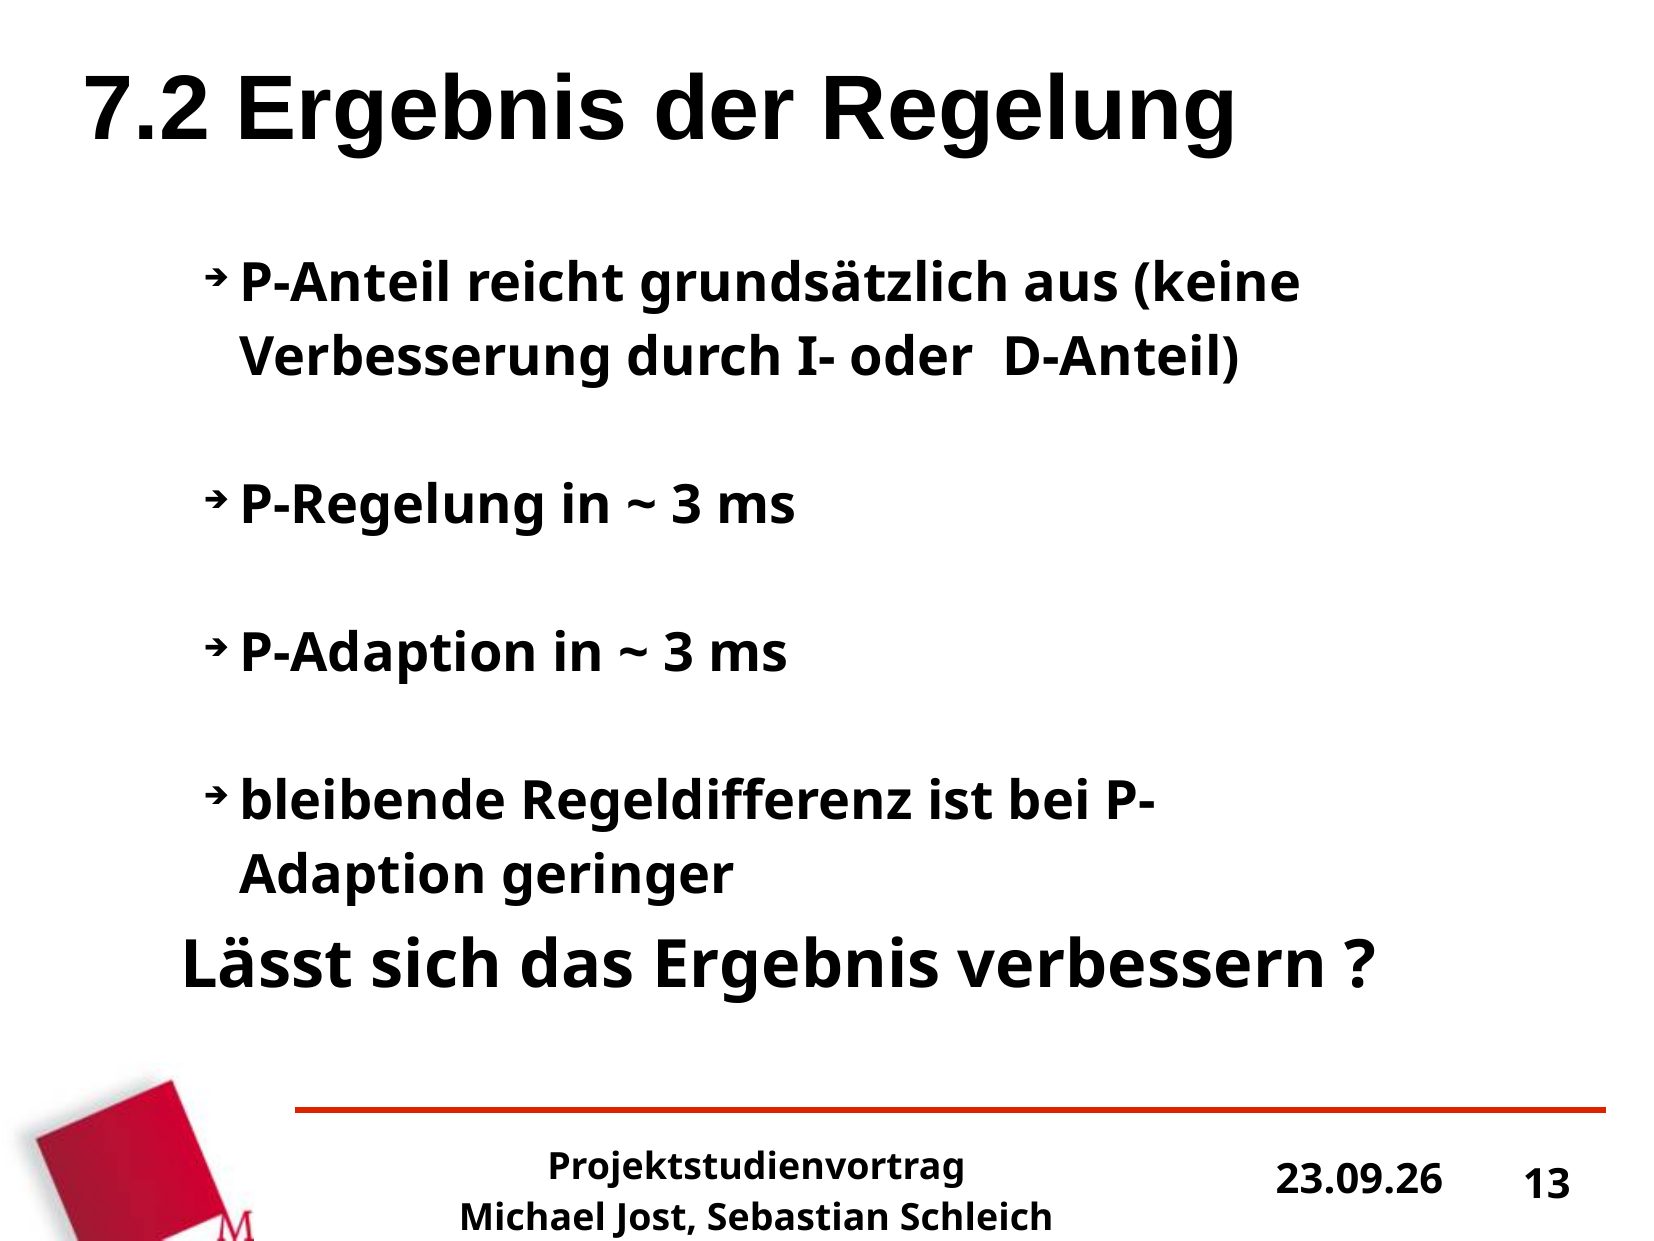

# 7.2 Ergebnis der Regelung
P-Anteil reicht grundsätzlich aus (keine Verbesserung durch I- oder D-Anteil)
P-Regelung in ~ 3 ms
P-Adaption in ~ 3 ms
bleibende Regeldifferenz ist bei P-Adaption geringer
Lässt sich das Ergebnis verbessern ?
13